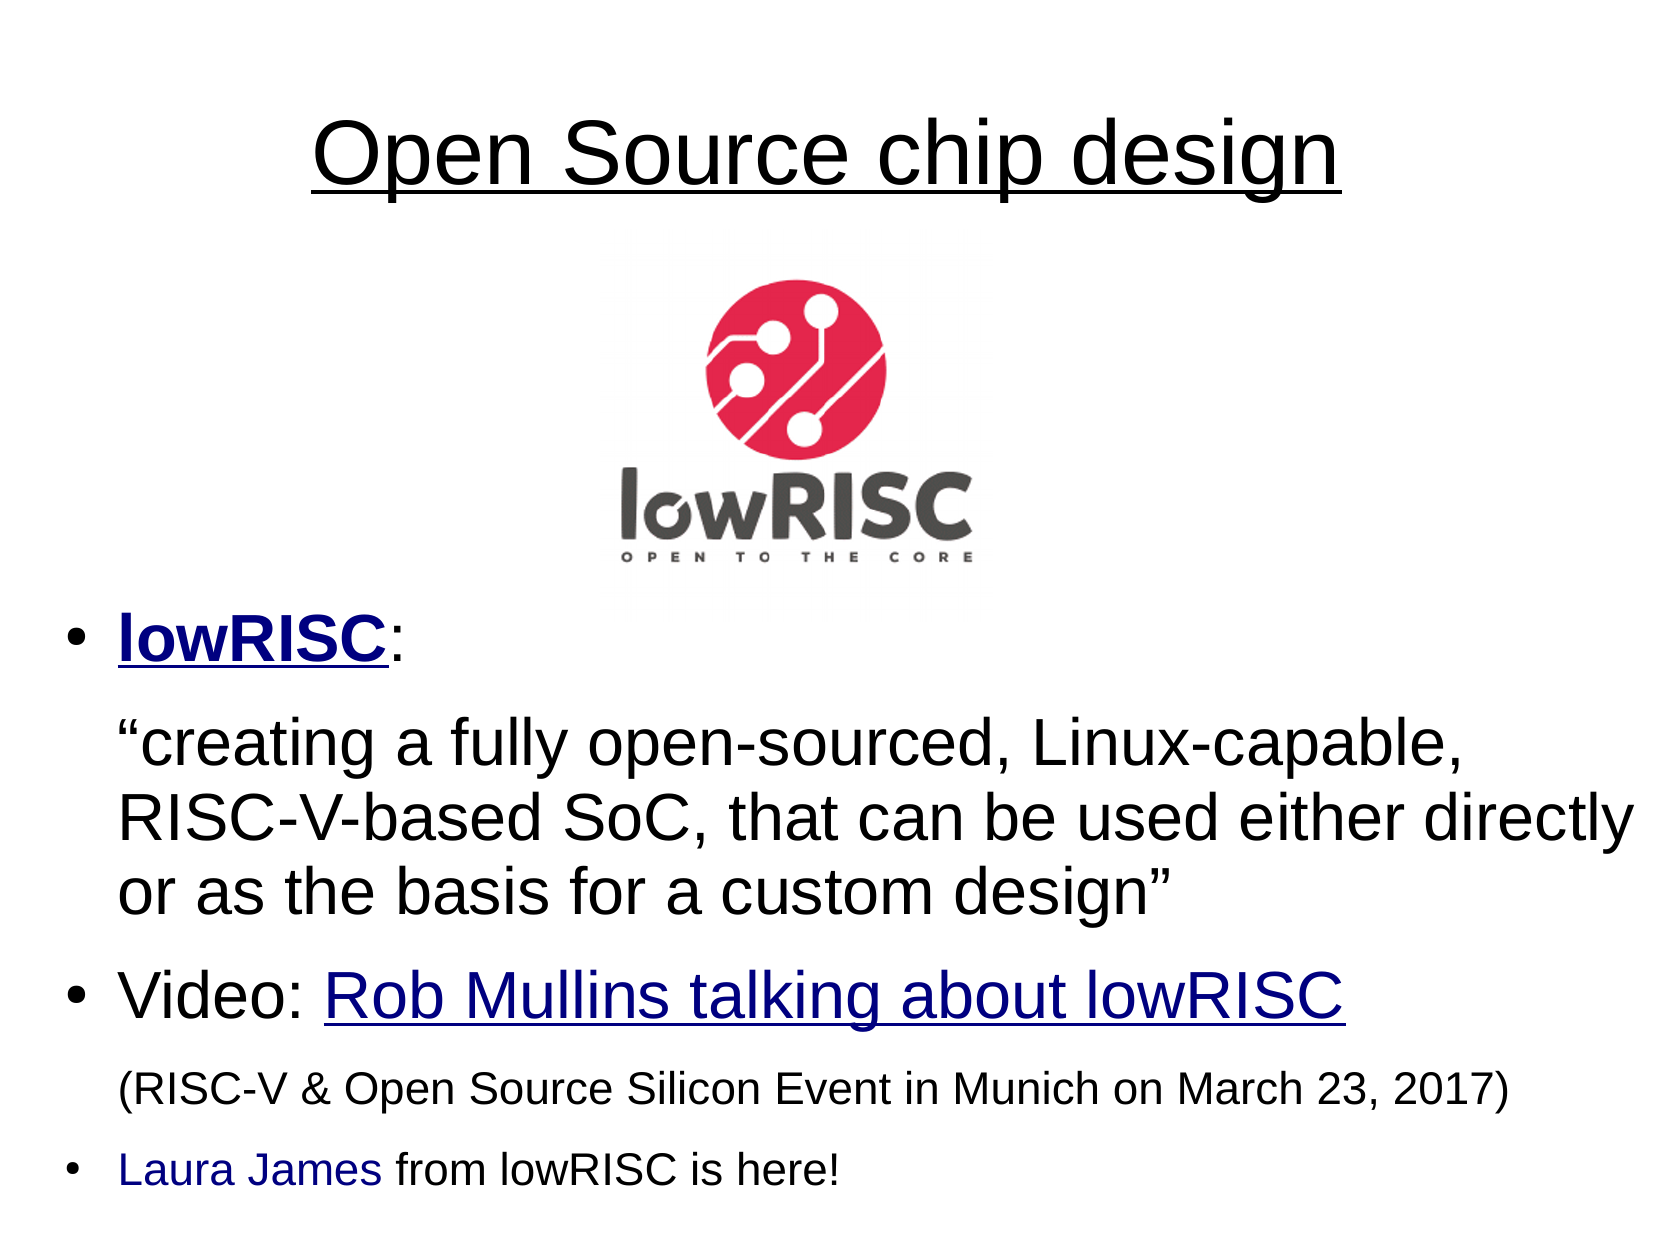

# Open Source chip design
lowRISC:
“creating a fully open-sourced, Linux-capable, RISC-V-based SoC, that can be used either directly or as the basis for a custom design”
Video: Rob Mullins talking about lowRISC
(RISC-V & Open Source Silicon Event in Munich on March 23, 2017)
Laura James from lowRISC is here!